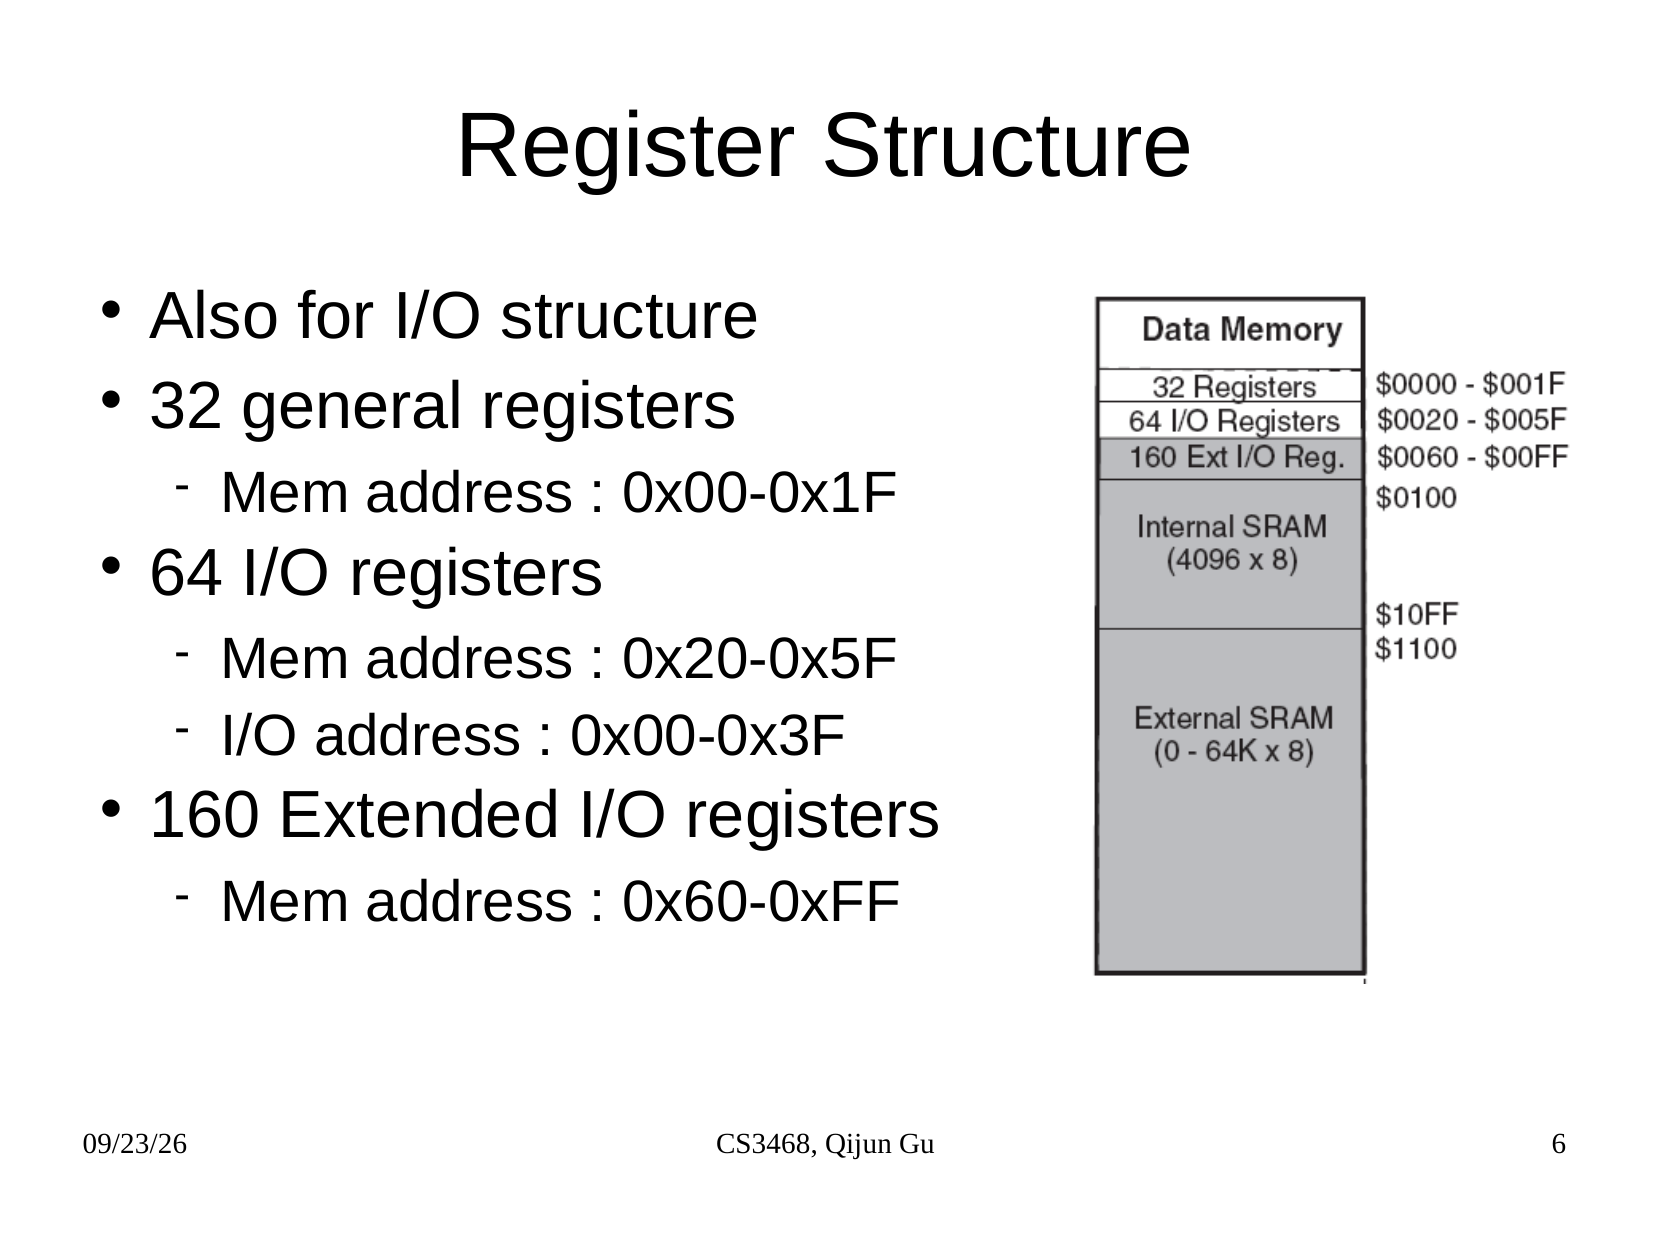

# Register Structure
Also for I/O structure
32 general registers
Mem address : 0x00-0x1F
64 I/O registers
Mem address : 0x20-0x5F
I/O address : 0x00-0x3F
160 Extended I/O registers
Mem address : 0x60-0xFF
CS3468, Qijun Gu
6